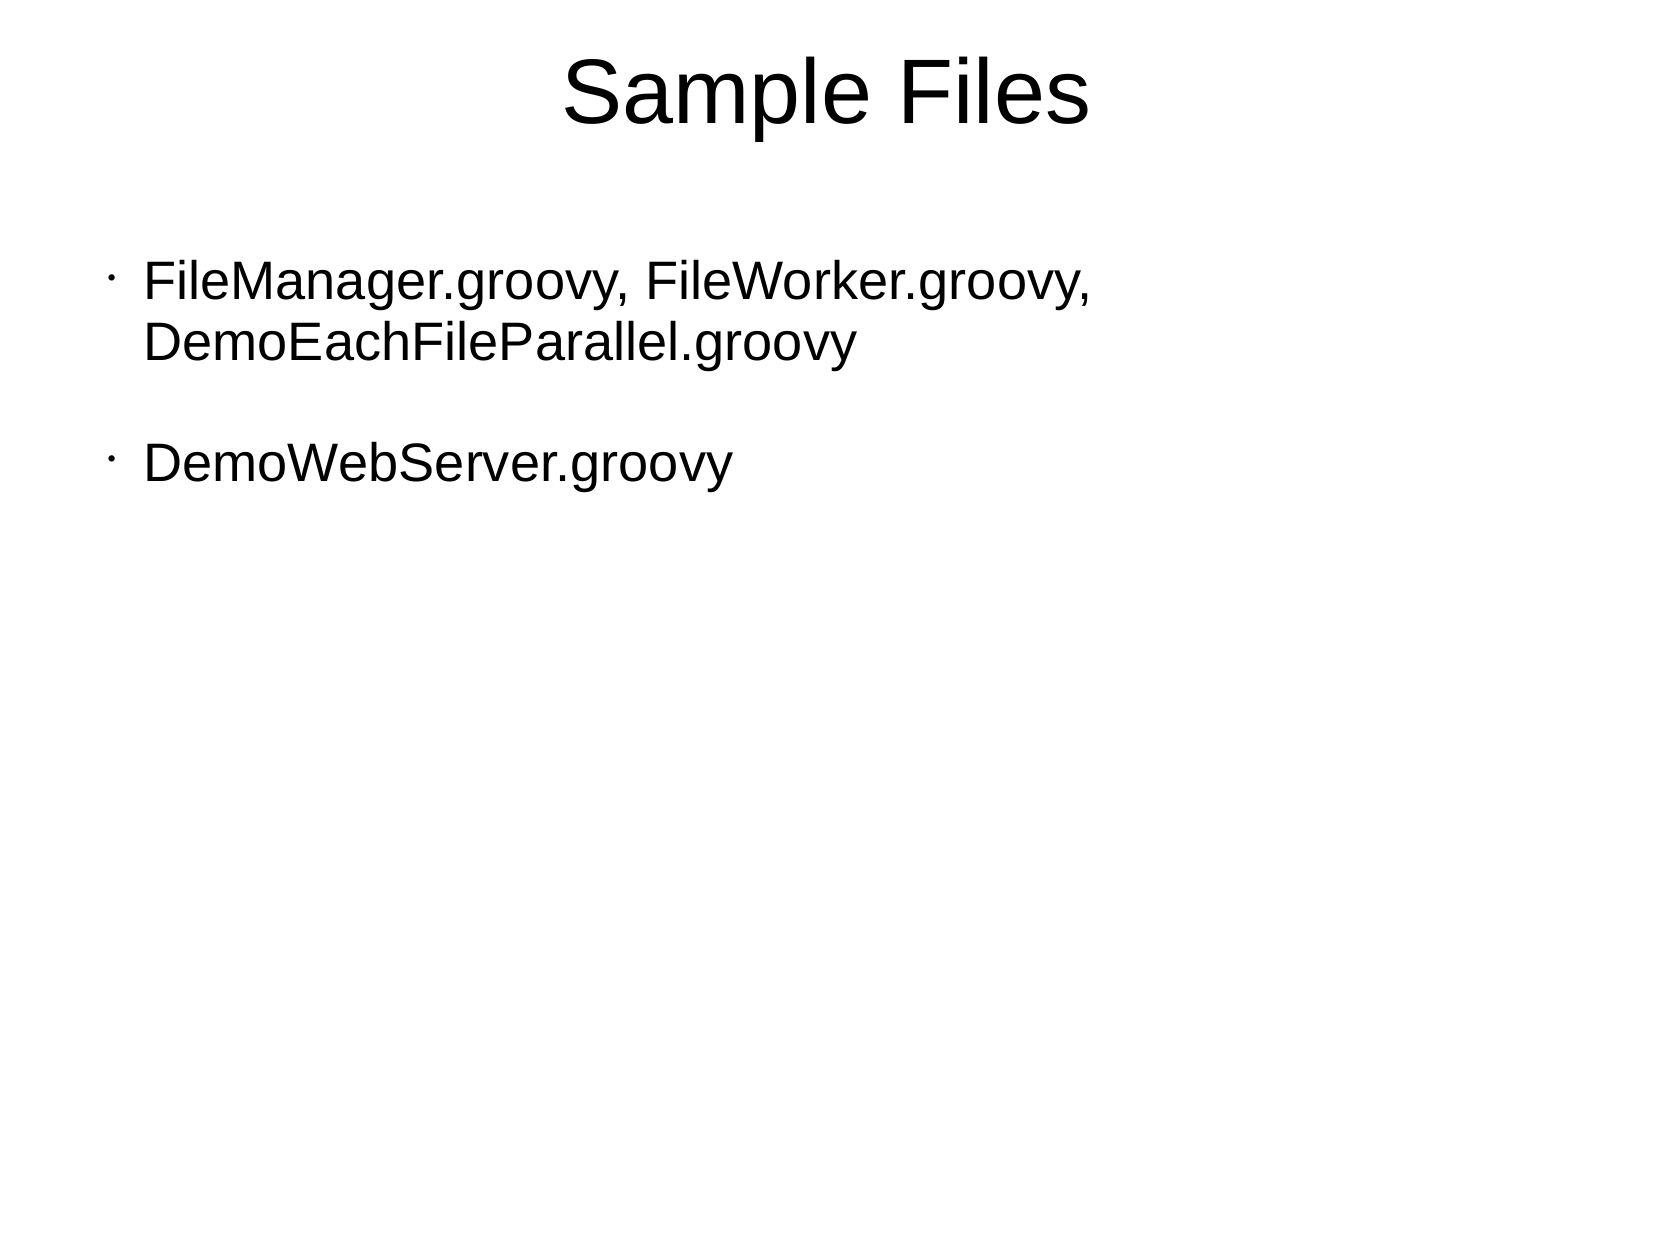

# Sample Files
FileManager.groovy, FileWorker.groovy, DemoEachFileParallel.groovy
DemoWebServer.groovy